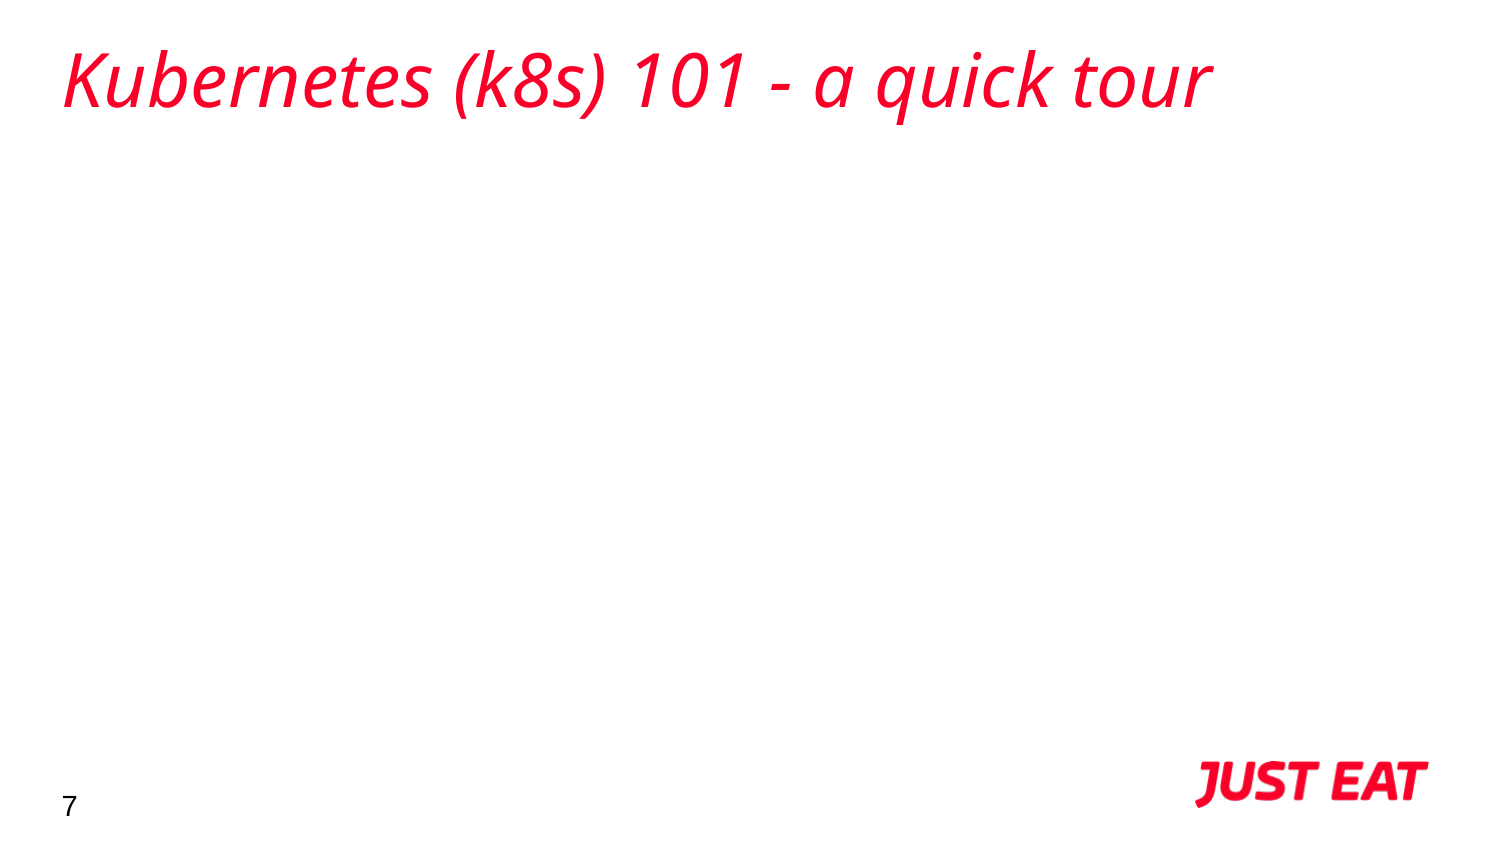

Kubernetes (k8s) 101 - a quick tour
#